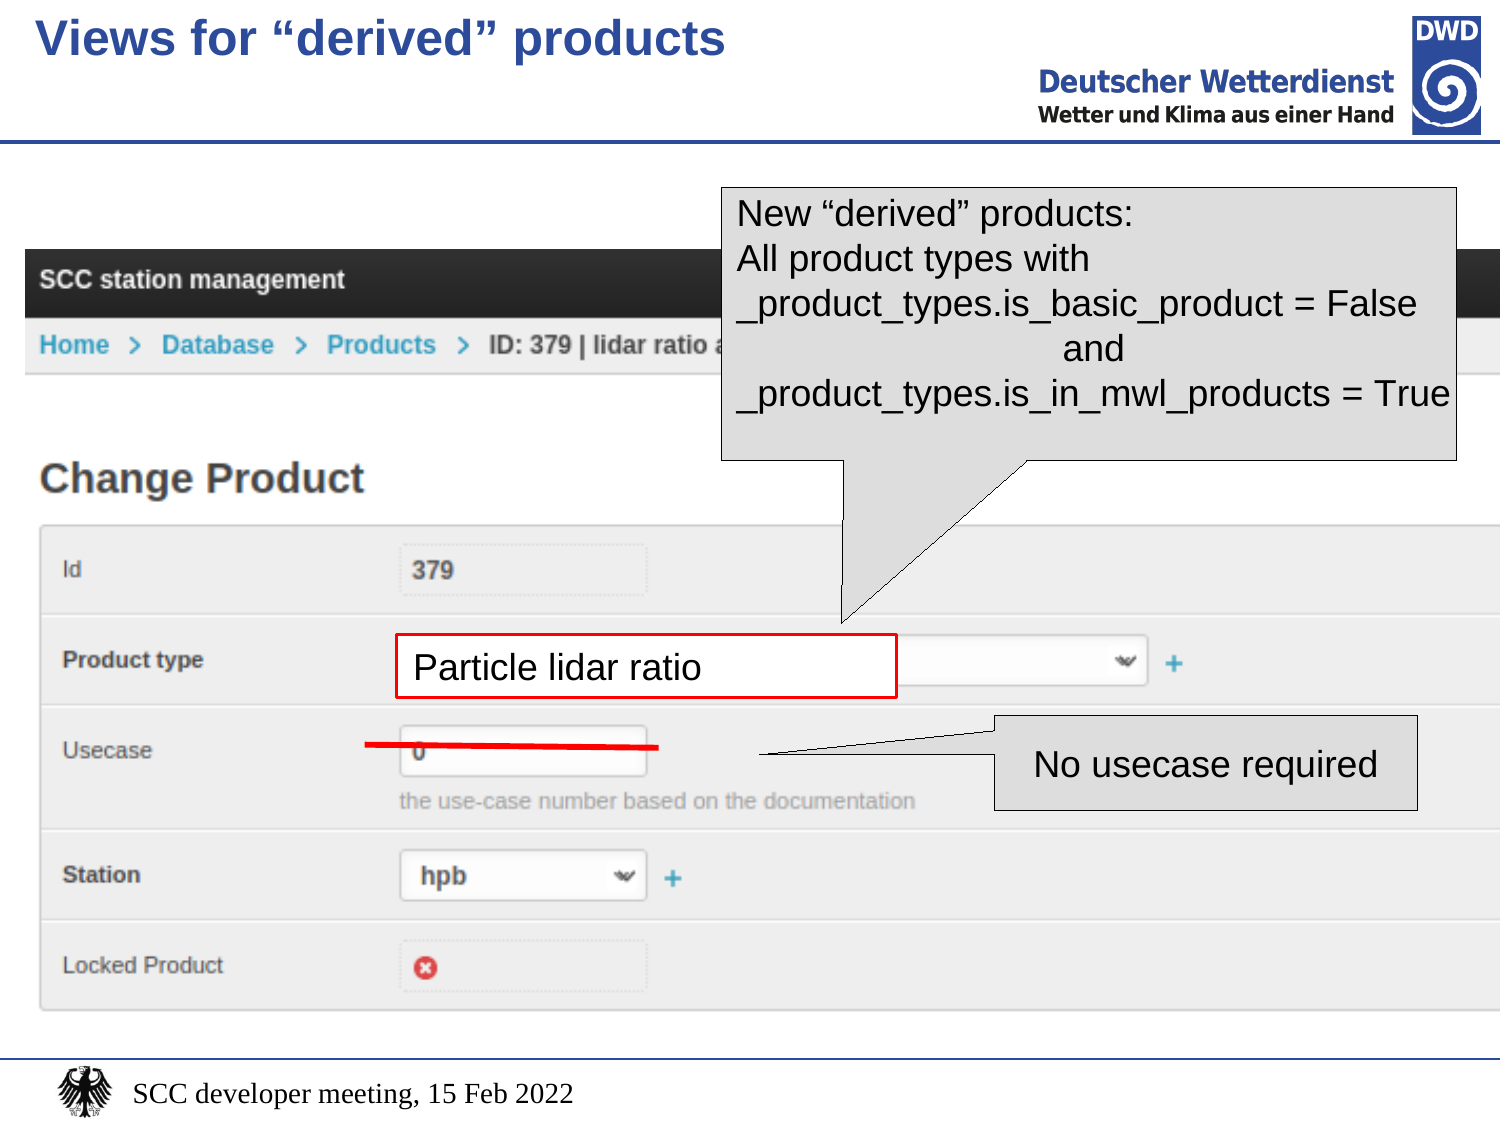

Views for “derived” products
New “derived” products:
All product types with
_product_types.is_basic_product = False
and
_product_types.is_in_mwl_products = True
Particle lidar ratio
No usecase required